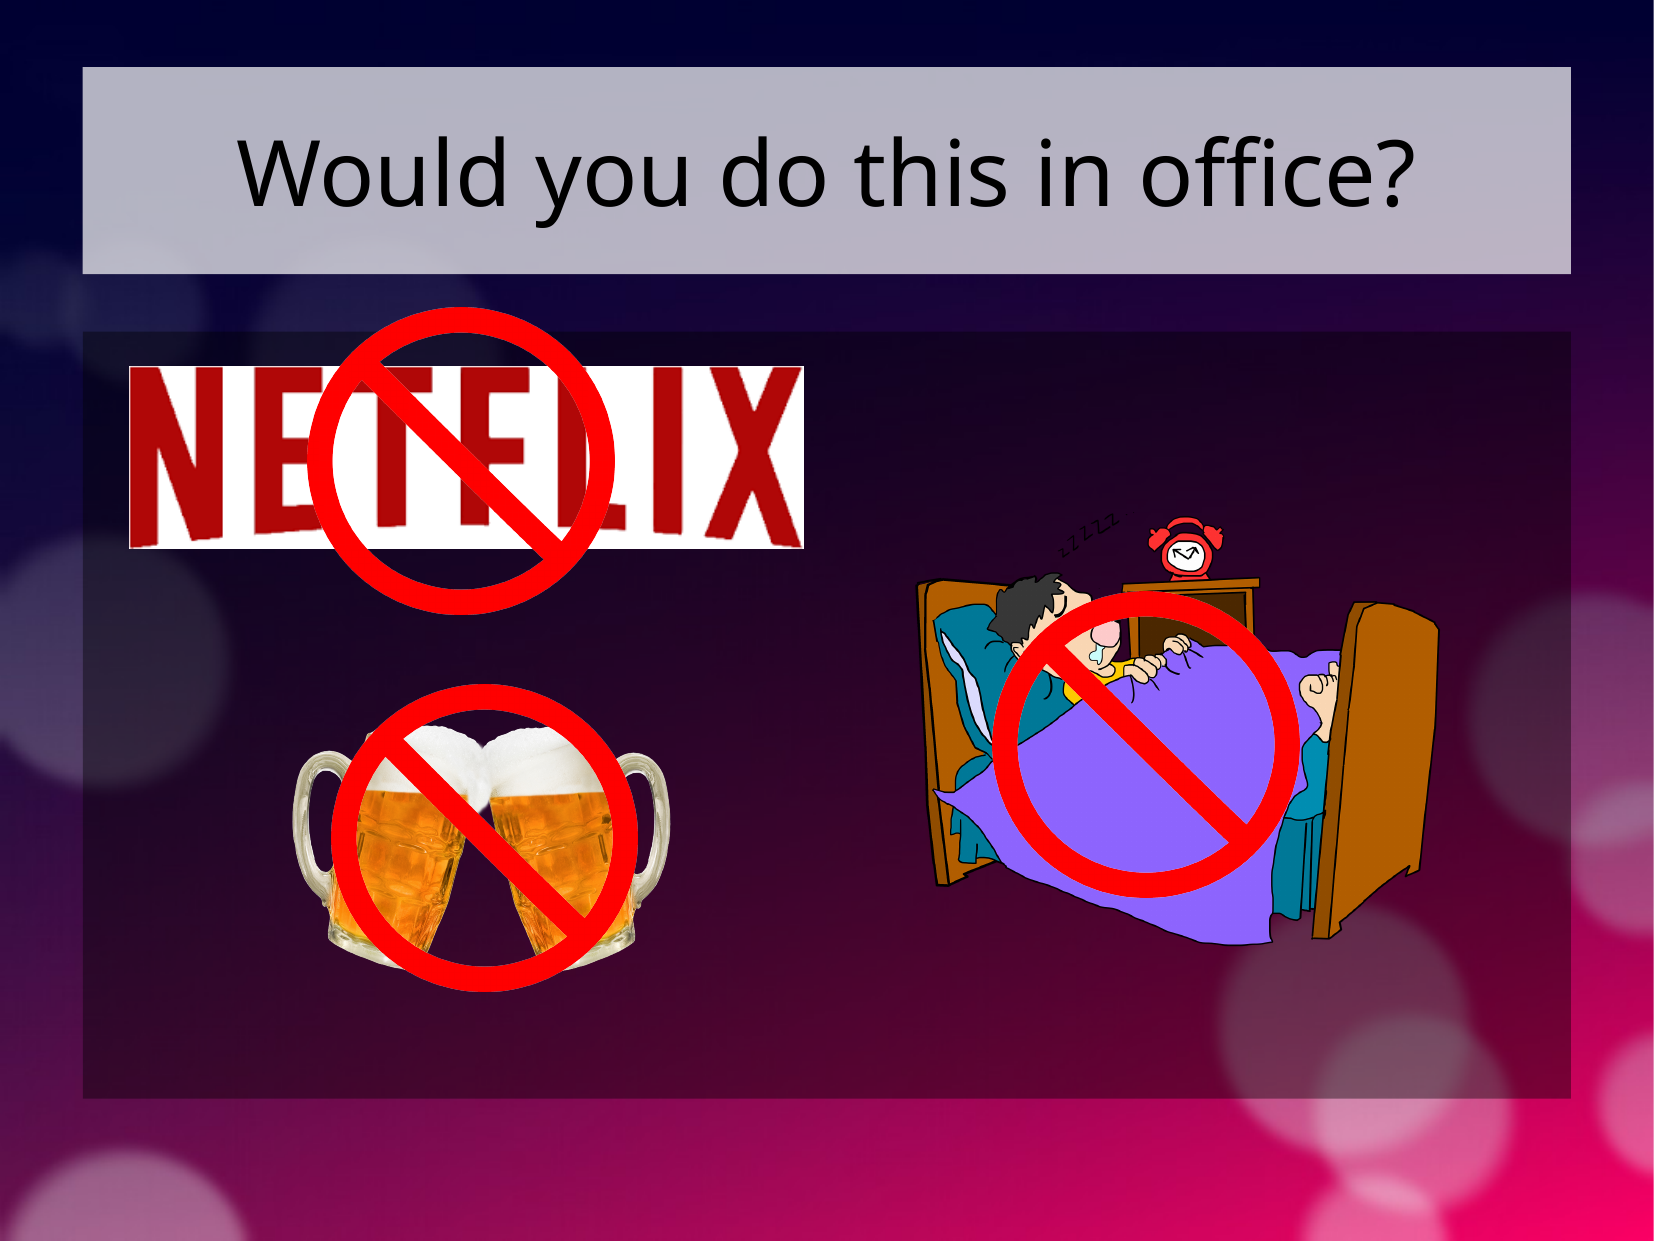

# Would you do this in office?